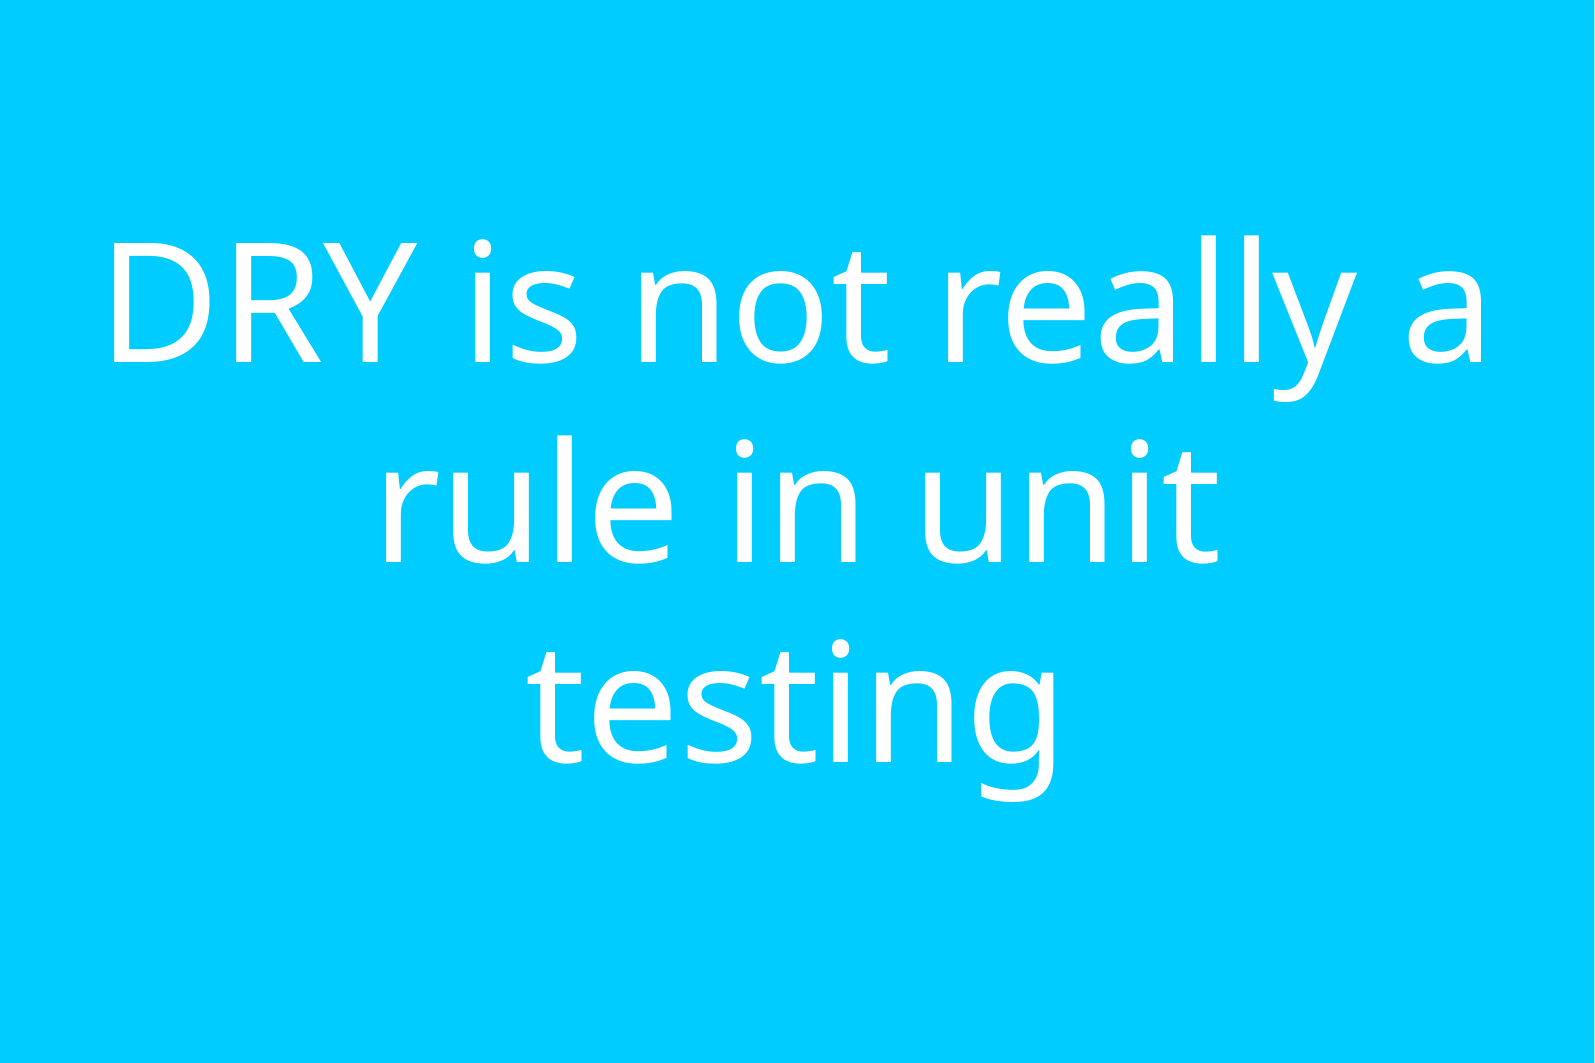

DRY is not really a rule in unit testing